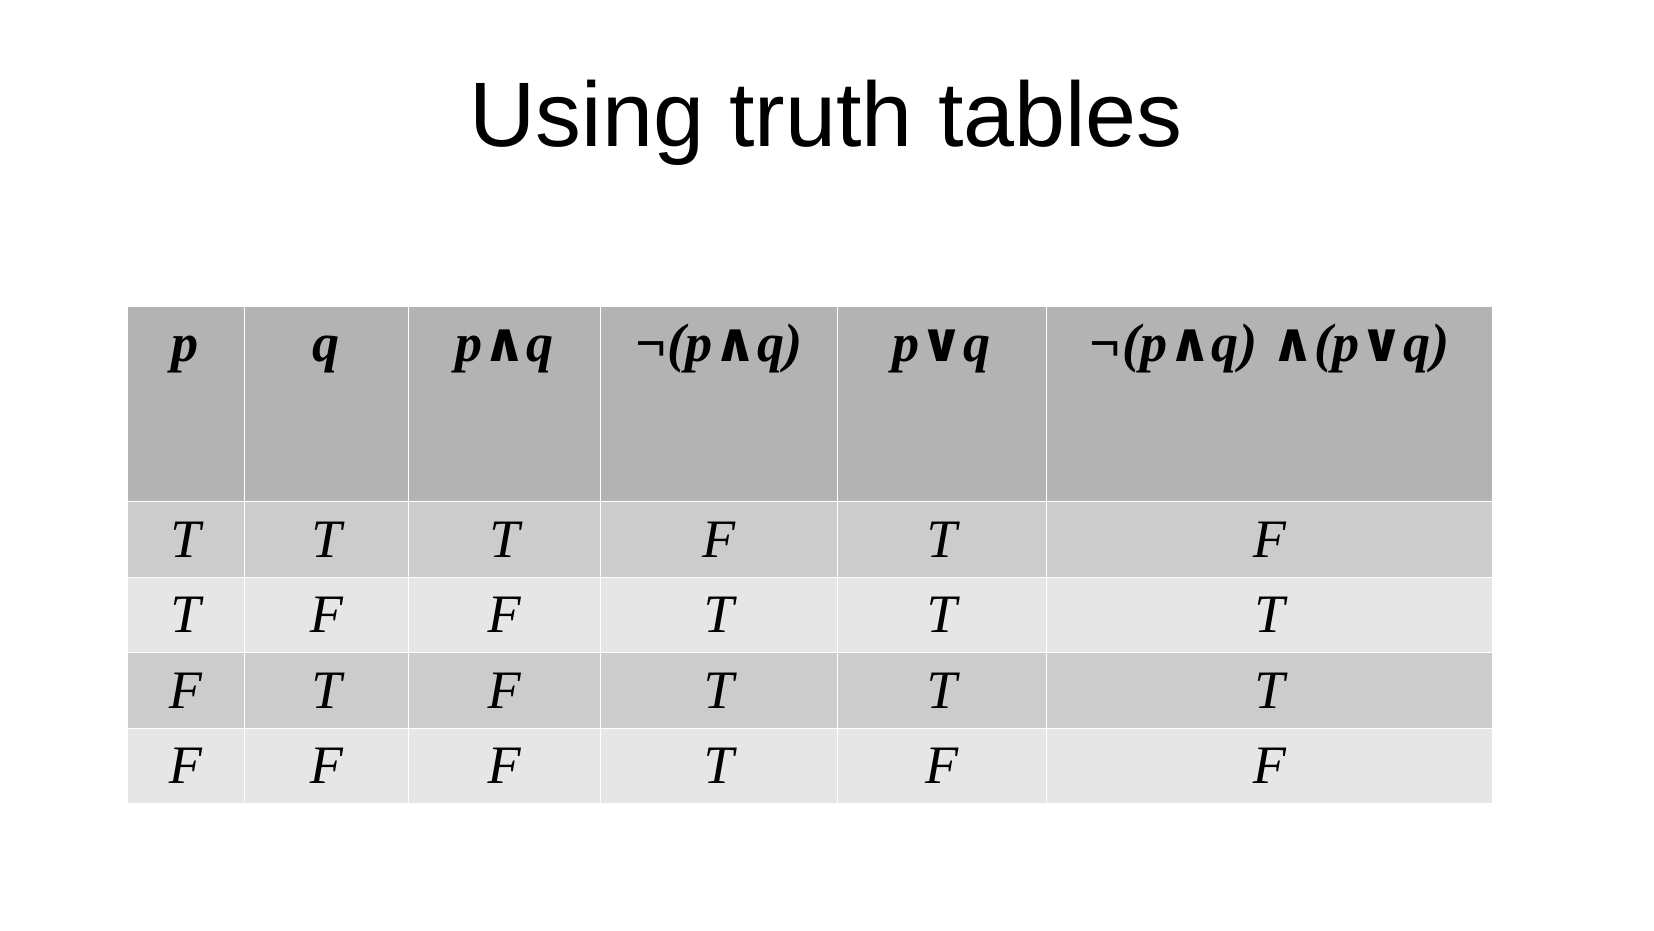

# Using truth tables
| p | q | p∧q | ¬(p∧q) | p∨q | ¬(p∧q) ∧(p∨q) |
| --- | --- | --- | --- | --- | --- |
| T | T | T | F | T | F |
| T | F | F | T | T | T |
| F | T | F | T | T | T |
| F | F | F | T | F | F |